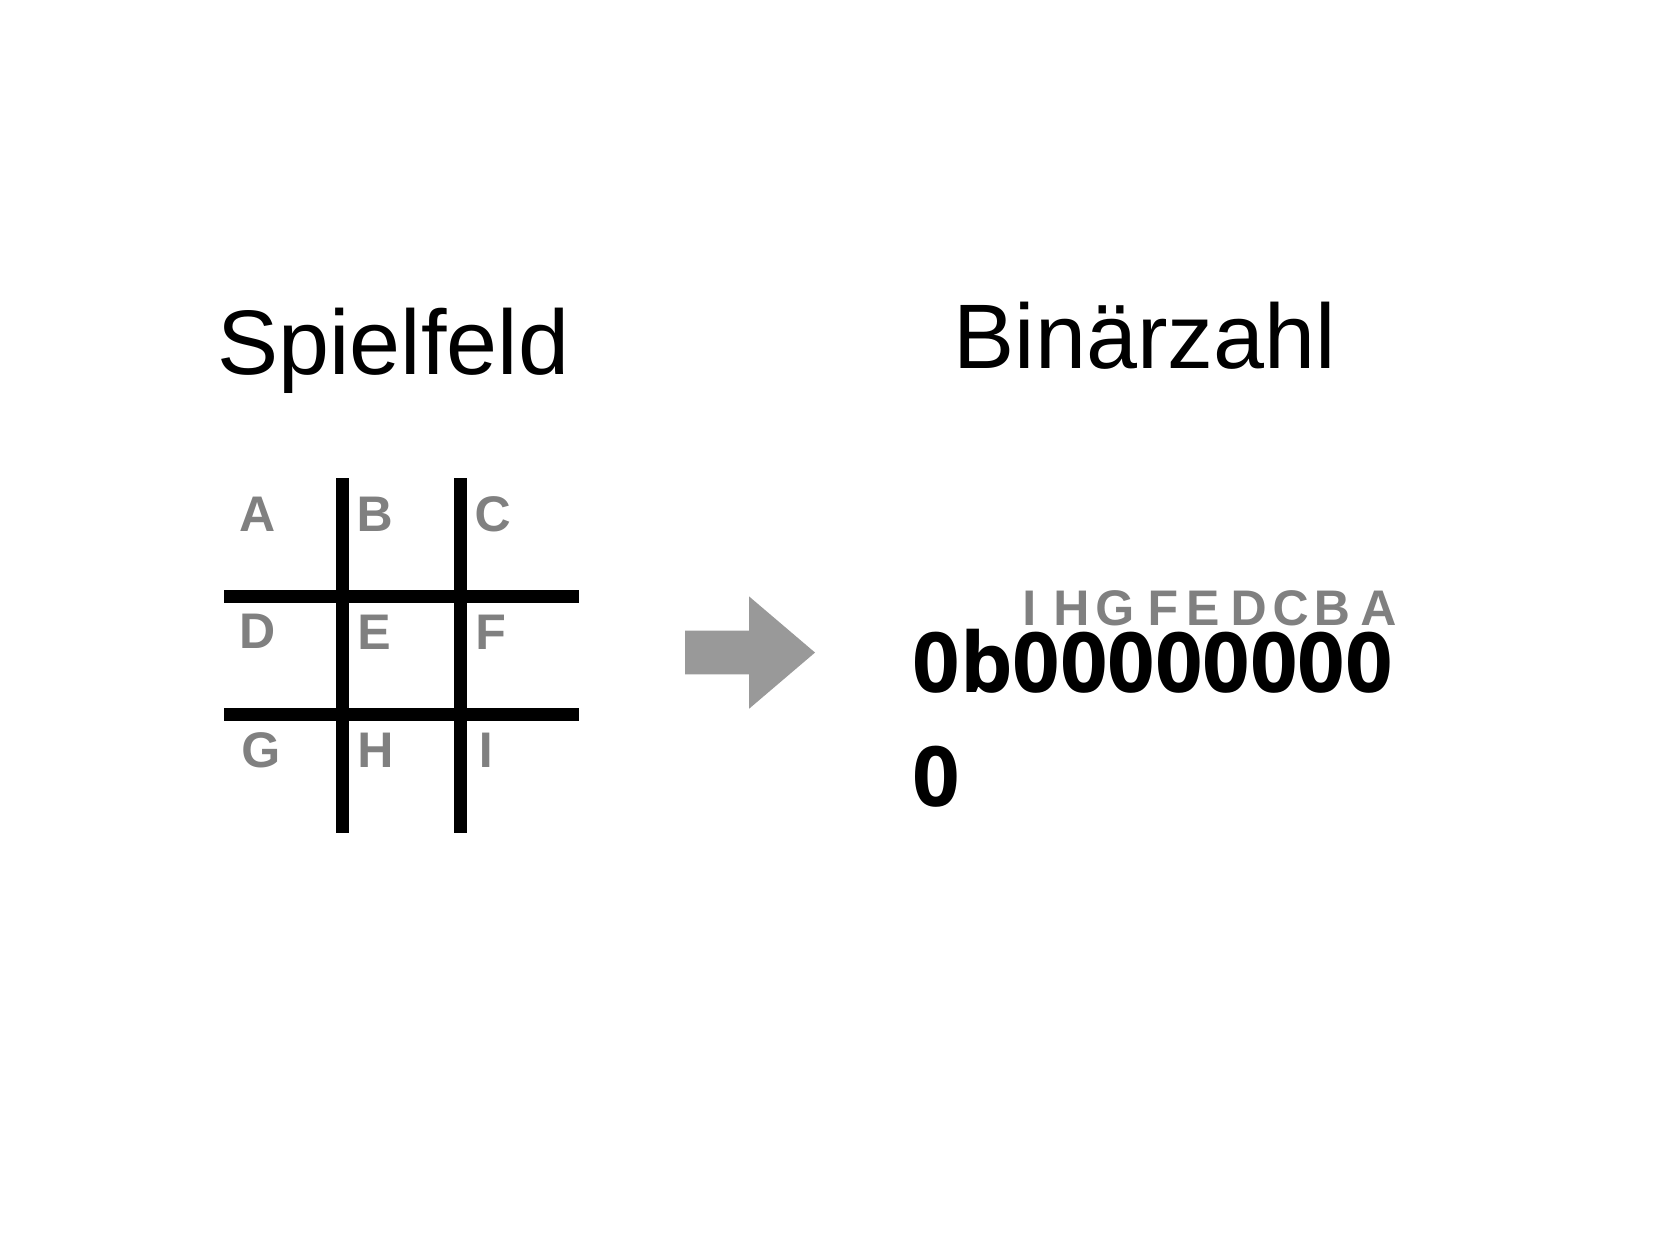

Binärzahl
Spielfeld
A
B
C
D
E
F
G
H
I
I
H
G
F
E
D
C
B
A
0b000000000